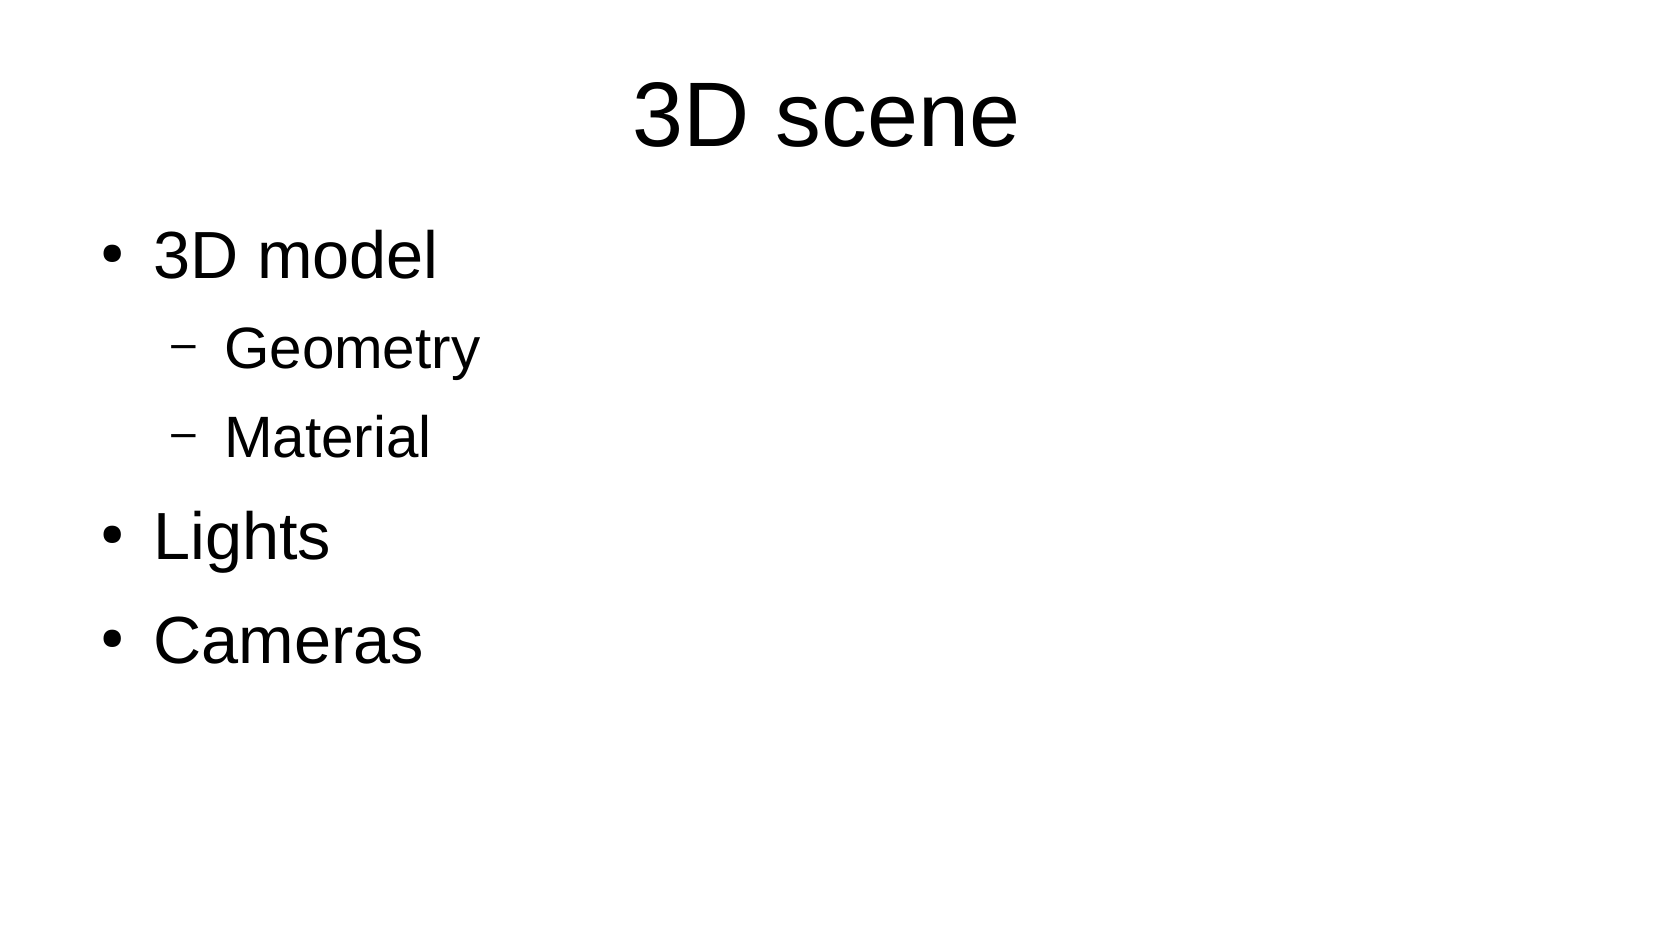

# 3D scene
3D model
Geometry
Material
Lights
Cameras